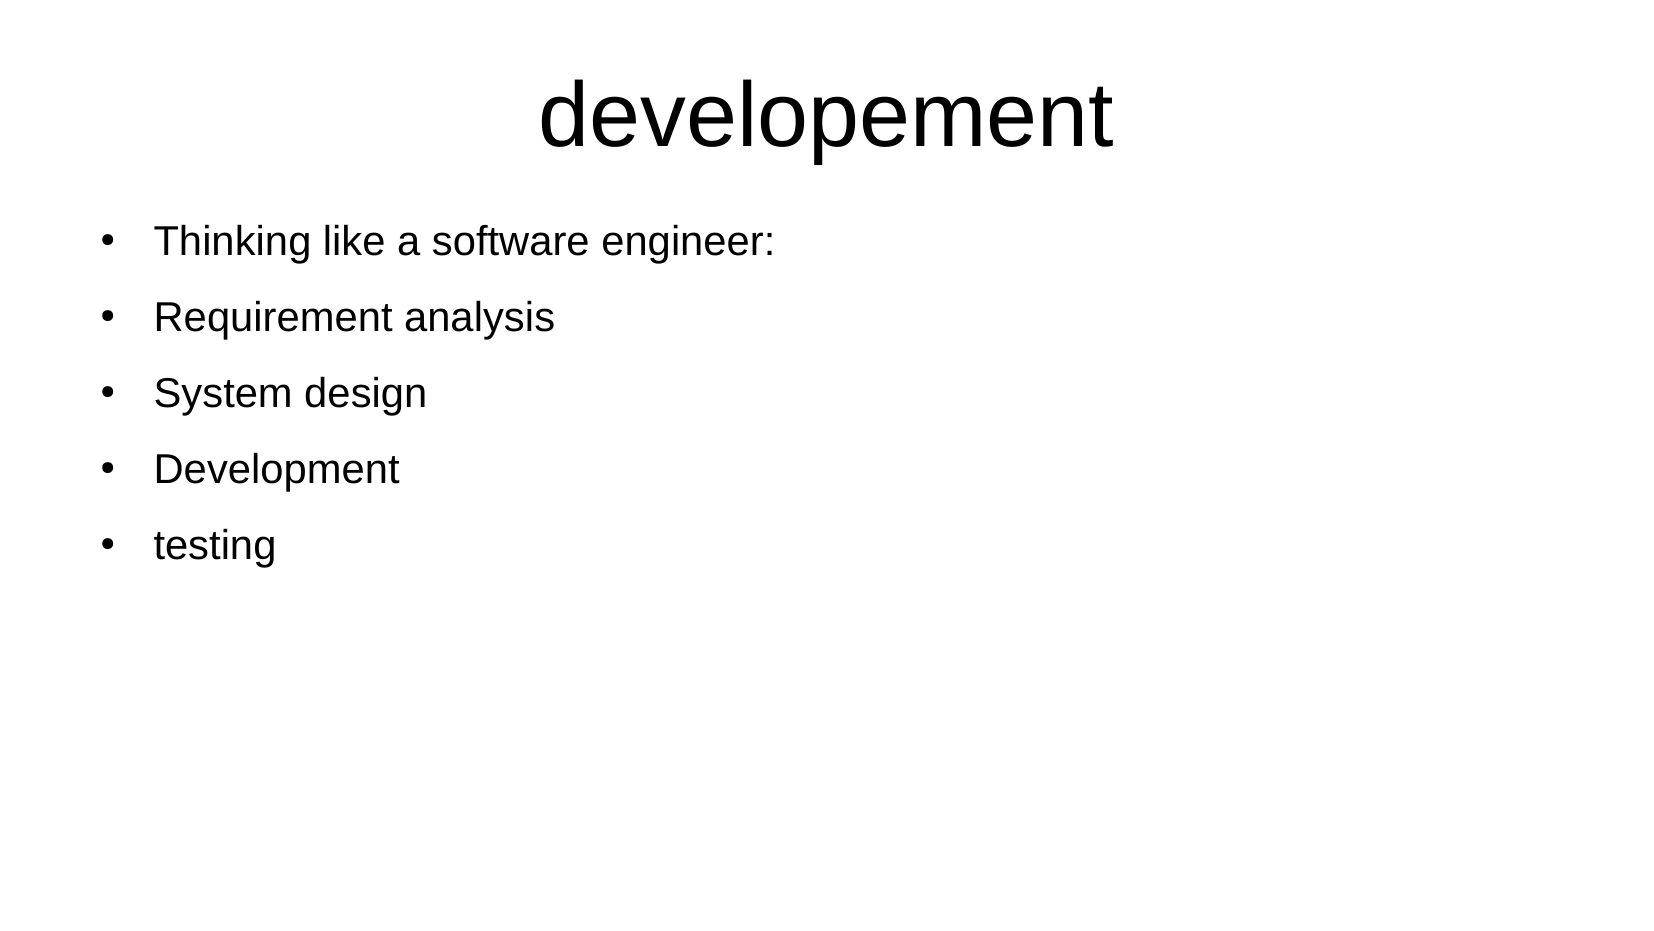

# developement
Thinking like a software engineer:
Requirement analysis
System design
Development
testing